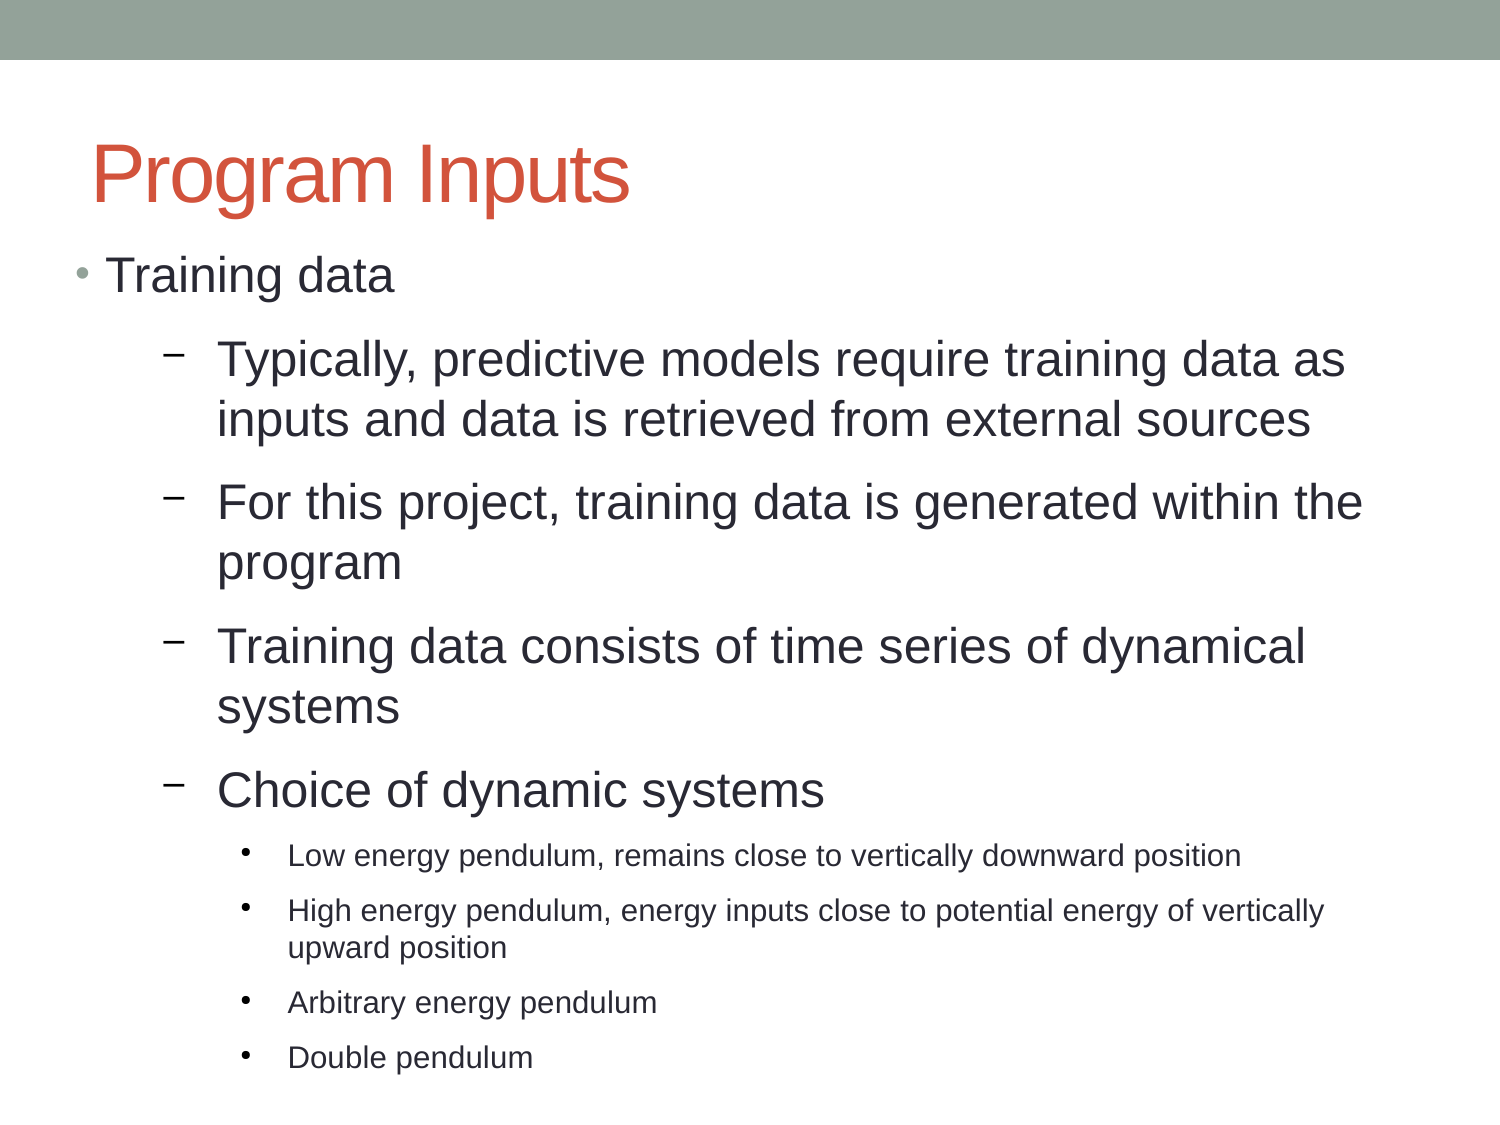

# Program Inputs
Training data
Typically, predictive models require training data as inputs and data is retrieved from external sources
For this project, training data is generated within the program
Training data consists of time series of dynamical systems
Choice of dynamic systems
Low energy pendulum, remains close to vertically downward position
High energy pendulum, energy inputs close to potential energy of vertically upward position
Arbitrary energy pendulum
Double pendulum